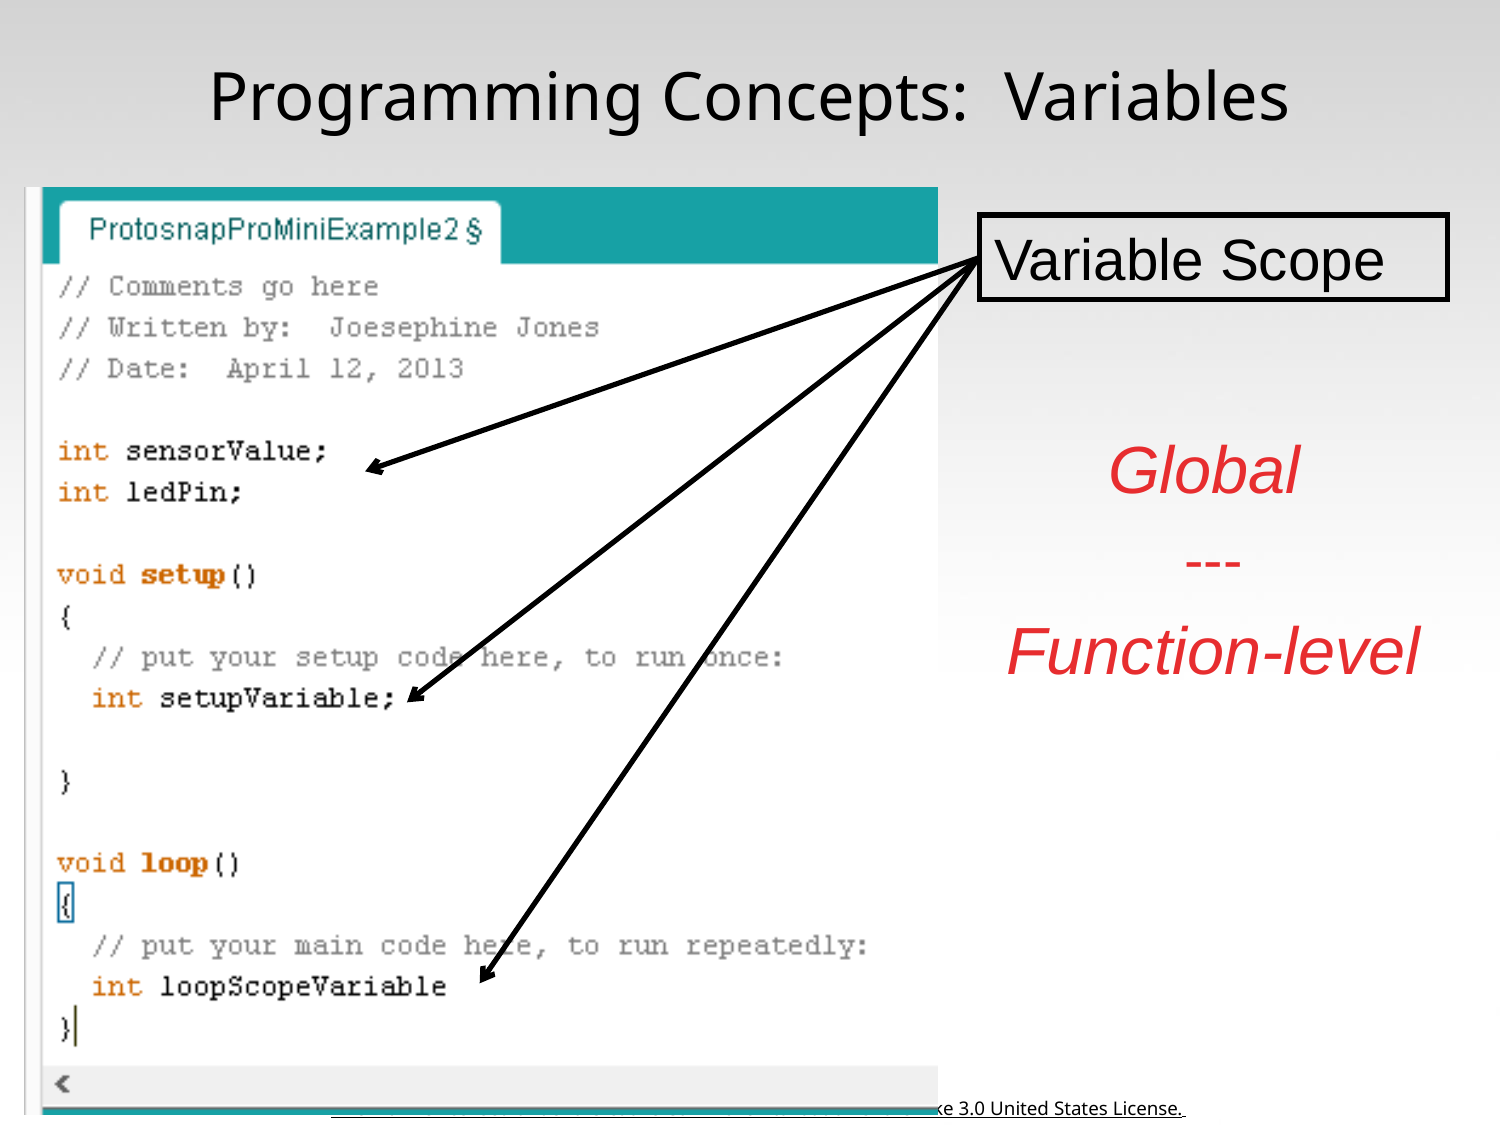

# Programming Concepts: Variables
Variable Scope
Global
---
Function-level